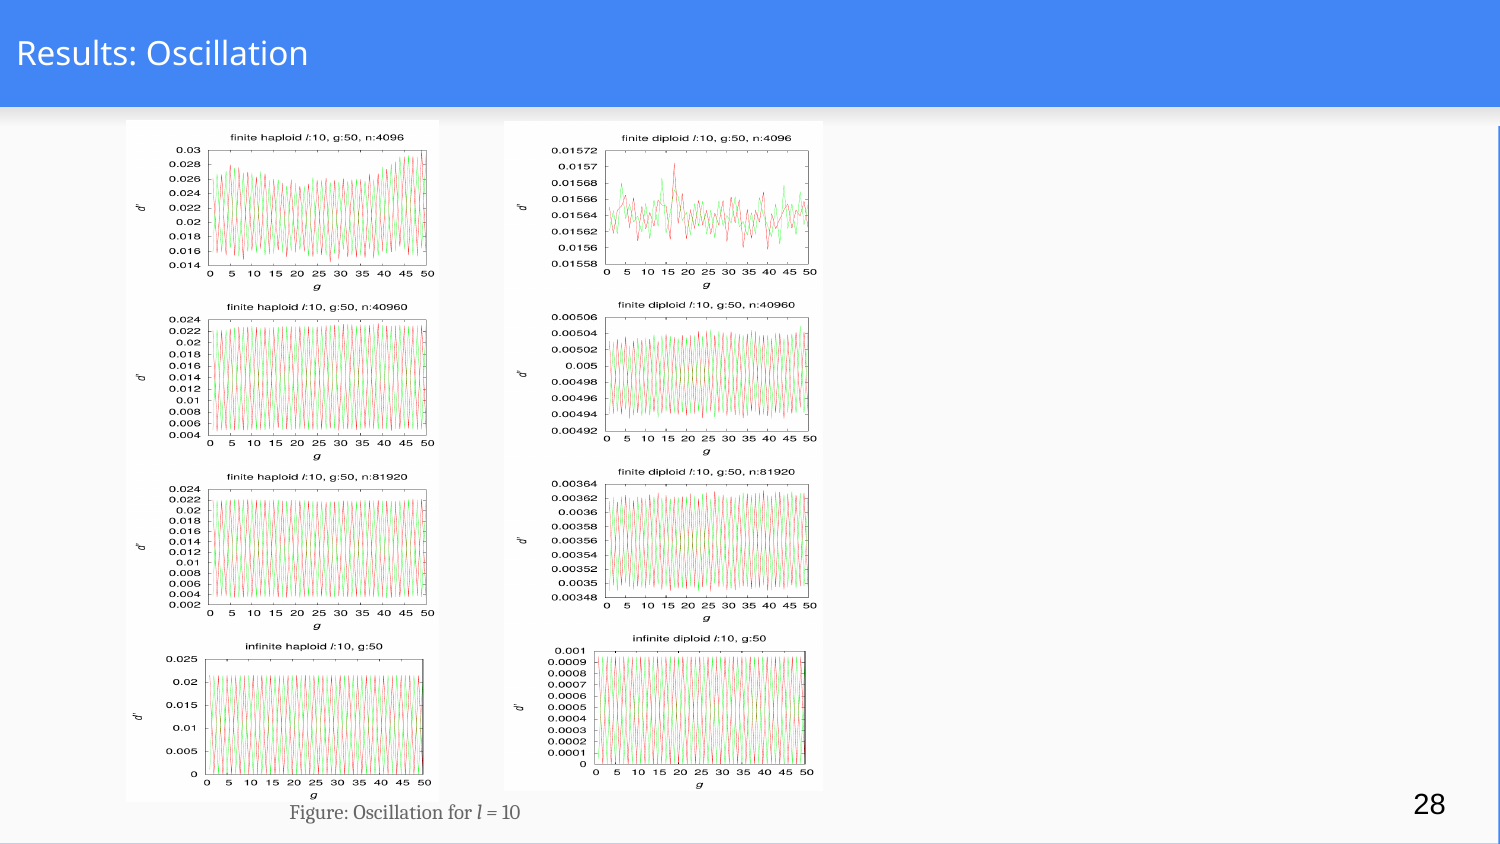

# Results: Oscillation
28
Figure: Oscillation for l = 10